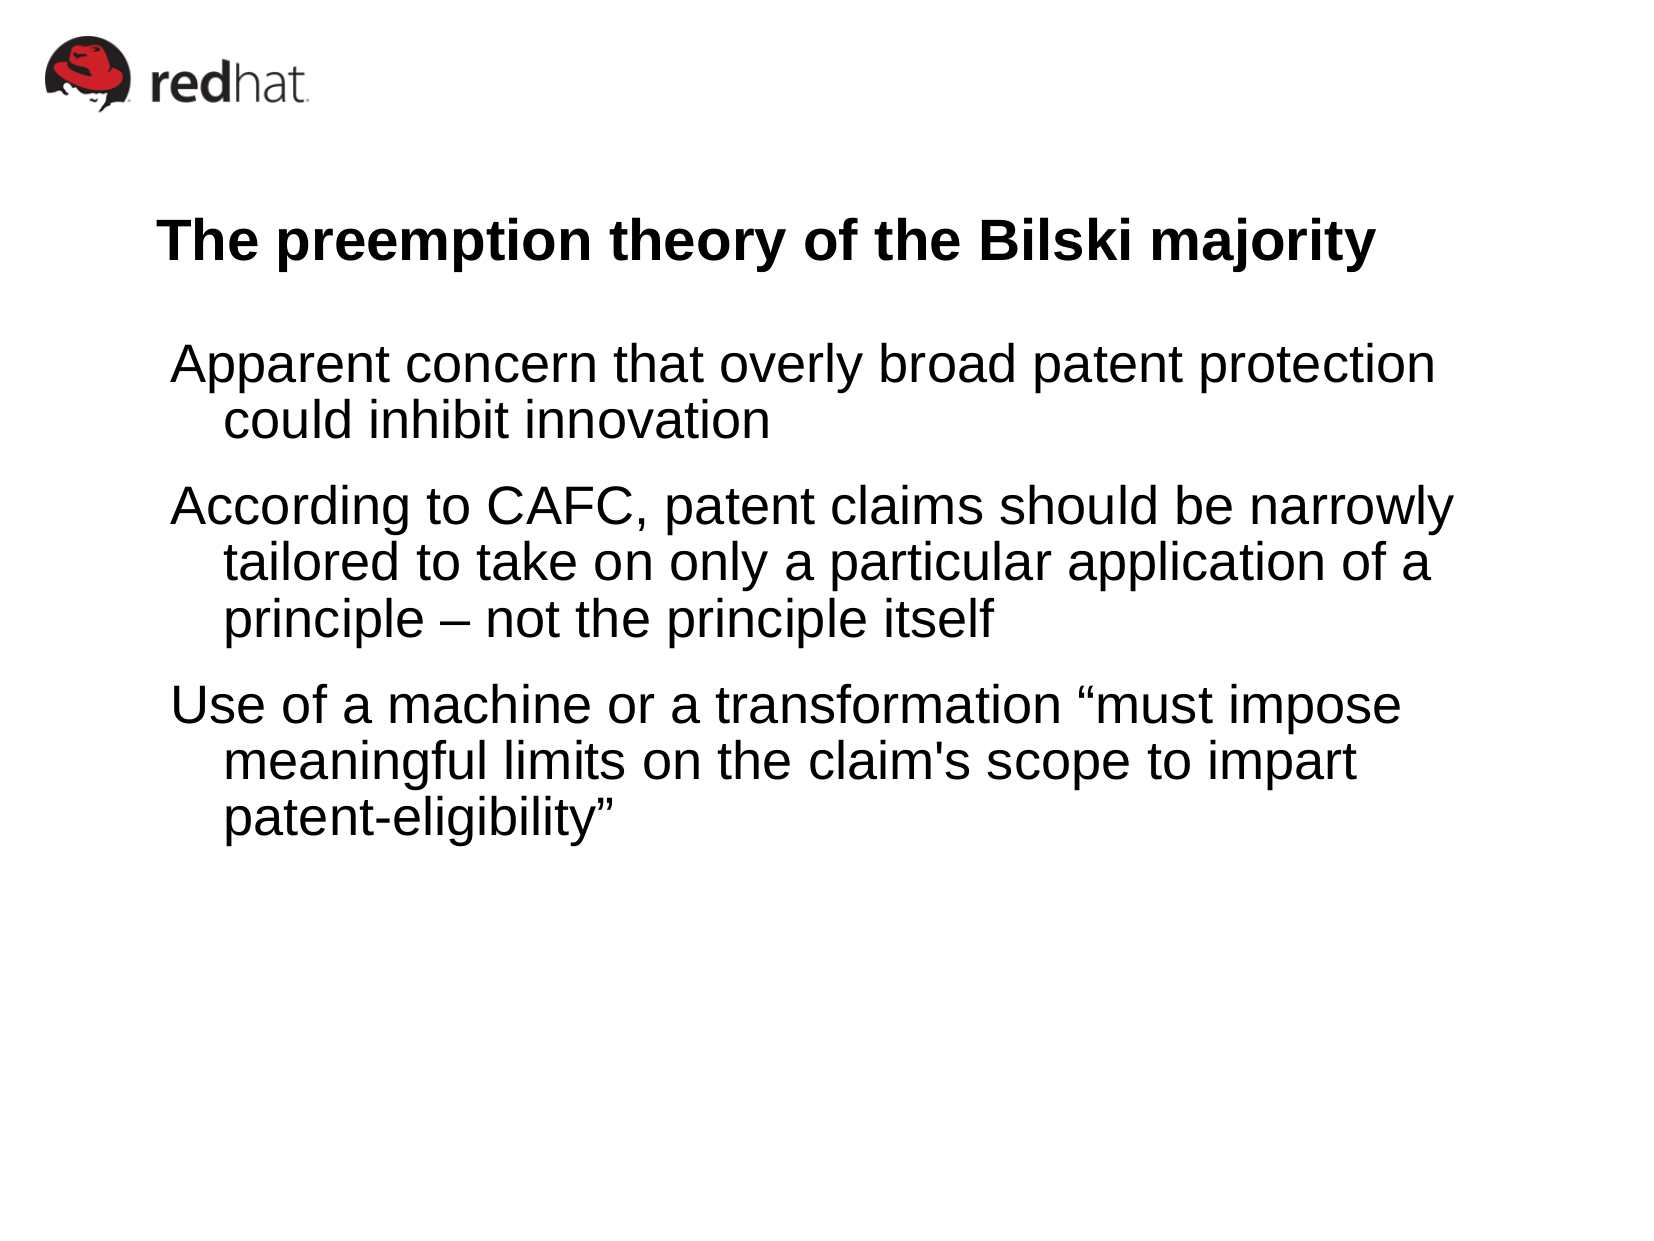

# The preemption theory of the Bilski majority
Apparent concern that overly broad patent protection could inhibit innovation
According to CAFC, patent claims should be narrowly tailored to take on only a particular application of a principle – not the principle itself
Use of a machine or a transformation “must impose meaningful limits on the claim's scope to impart patent-eligibility”